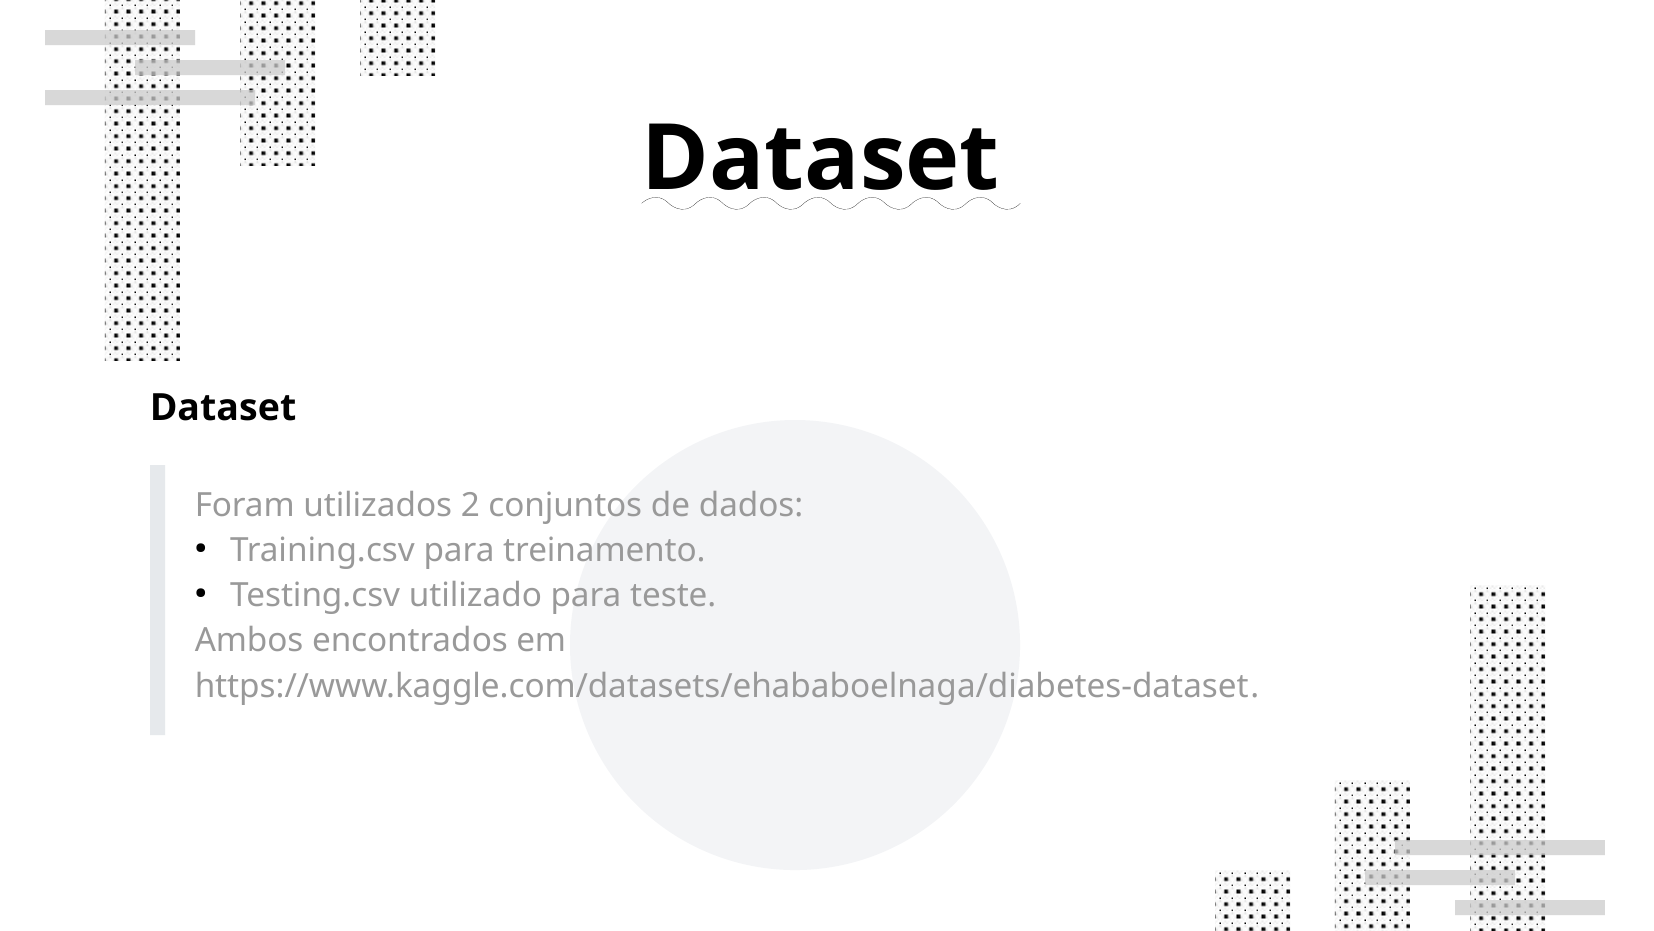

# Dataset
Dataset
Foram utilizados 2 conjuntos de dados:
Training.csv para treinamento.
Testing.csv utilizado para teste.
Ambos encontrados em https://www.kaggle.com/datasets/ehababoelnaga/diabetes-dataset.